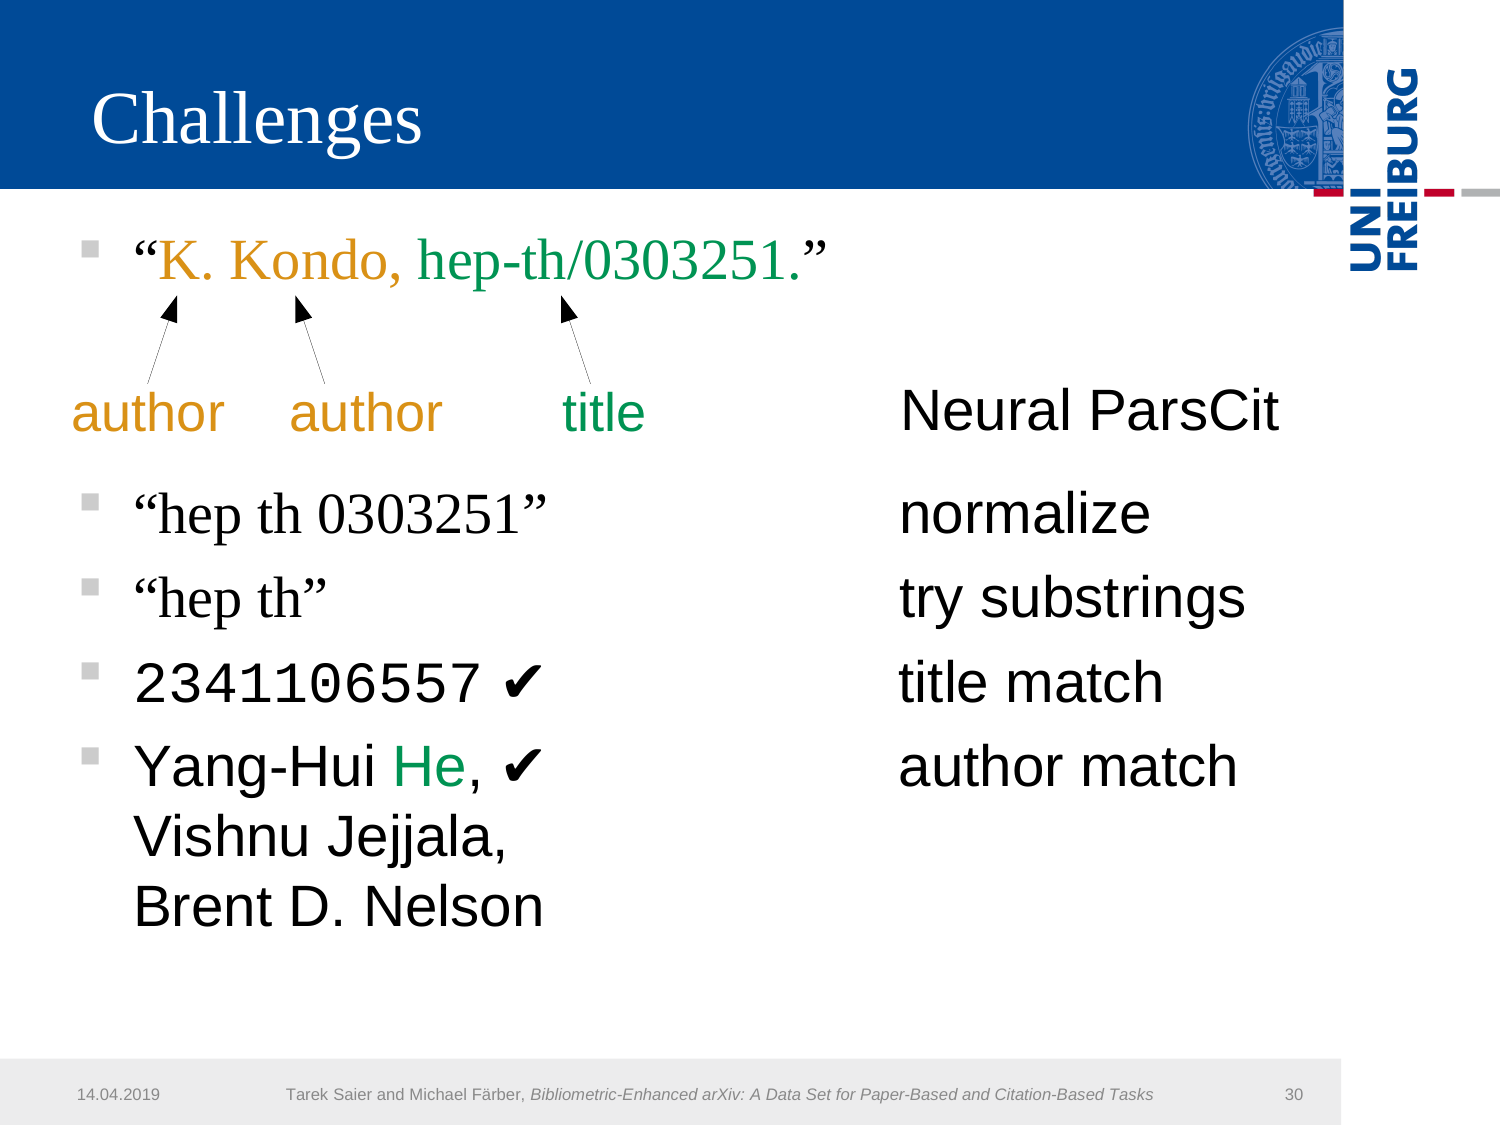

# Challenges
“K. Kondo, hep-th/0303251.”
“hep th 0303251”		 normalize
“hep th”				 try substrings
2341106557 ✔		 title match
Yang-Hui He, ✔		 author match
Vishnu Jejjala,
Brent D. Nelson
Neural ParsCit
author
author
title
Präsentationstitel
30